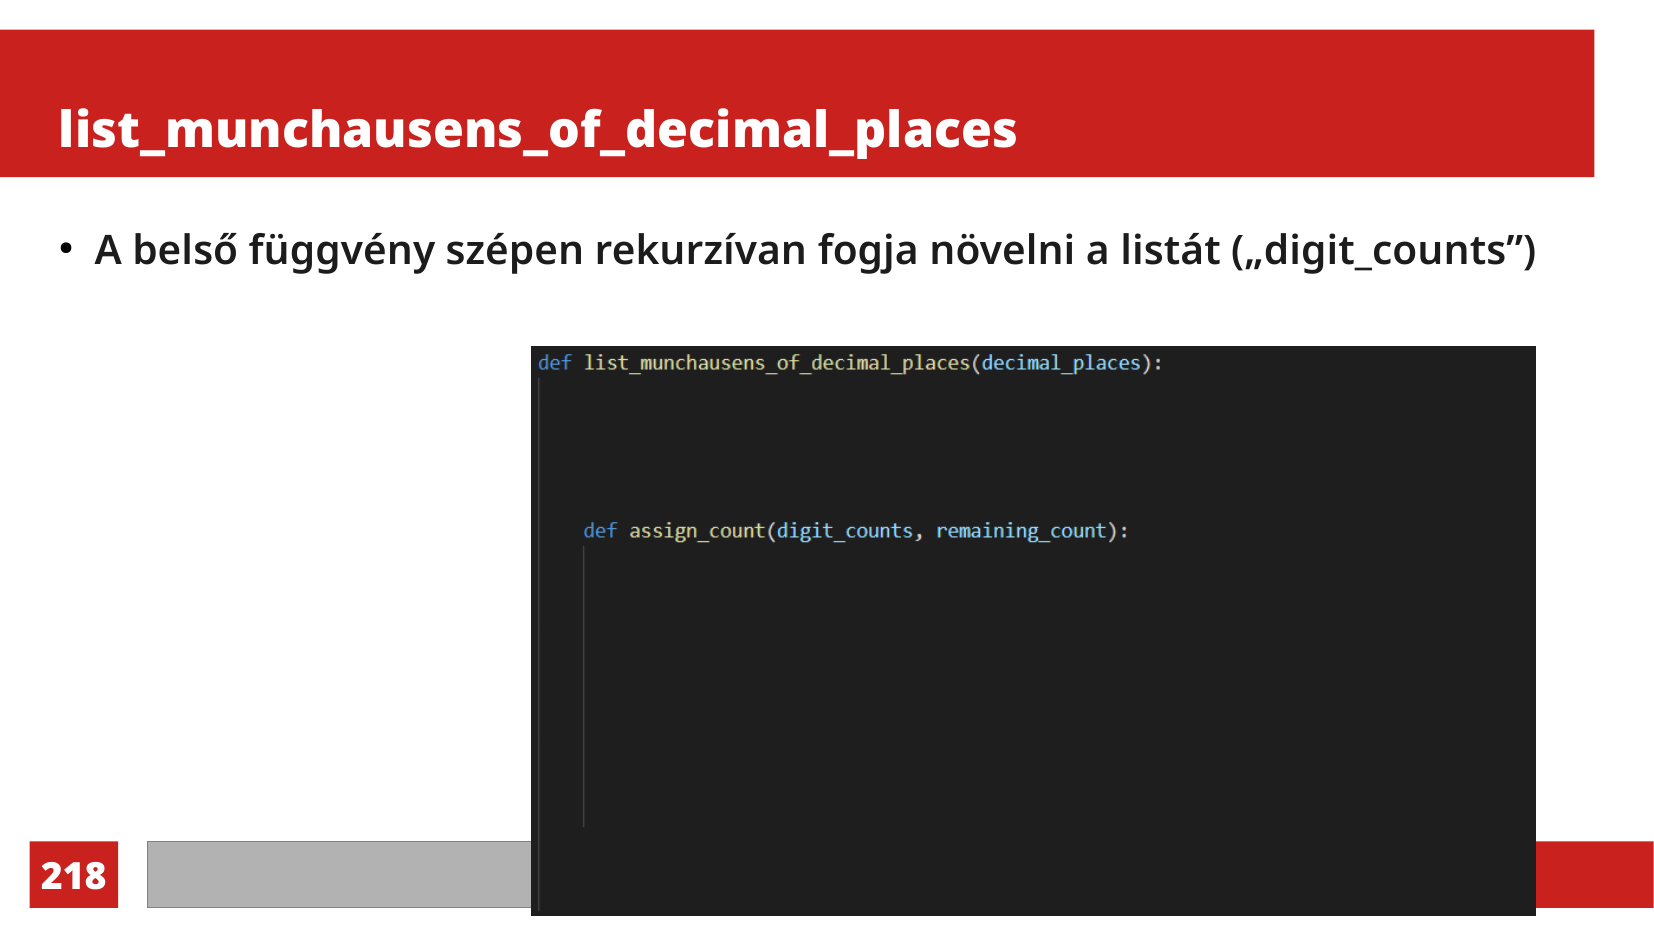

# list_munchausens_of_decimal_places
A belső függvény szépen rekurzívan fogja növelni a listát („digit_counts”)
218